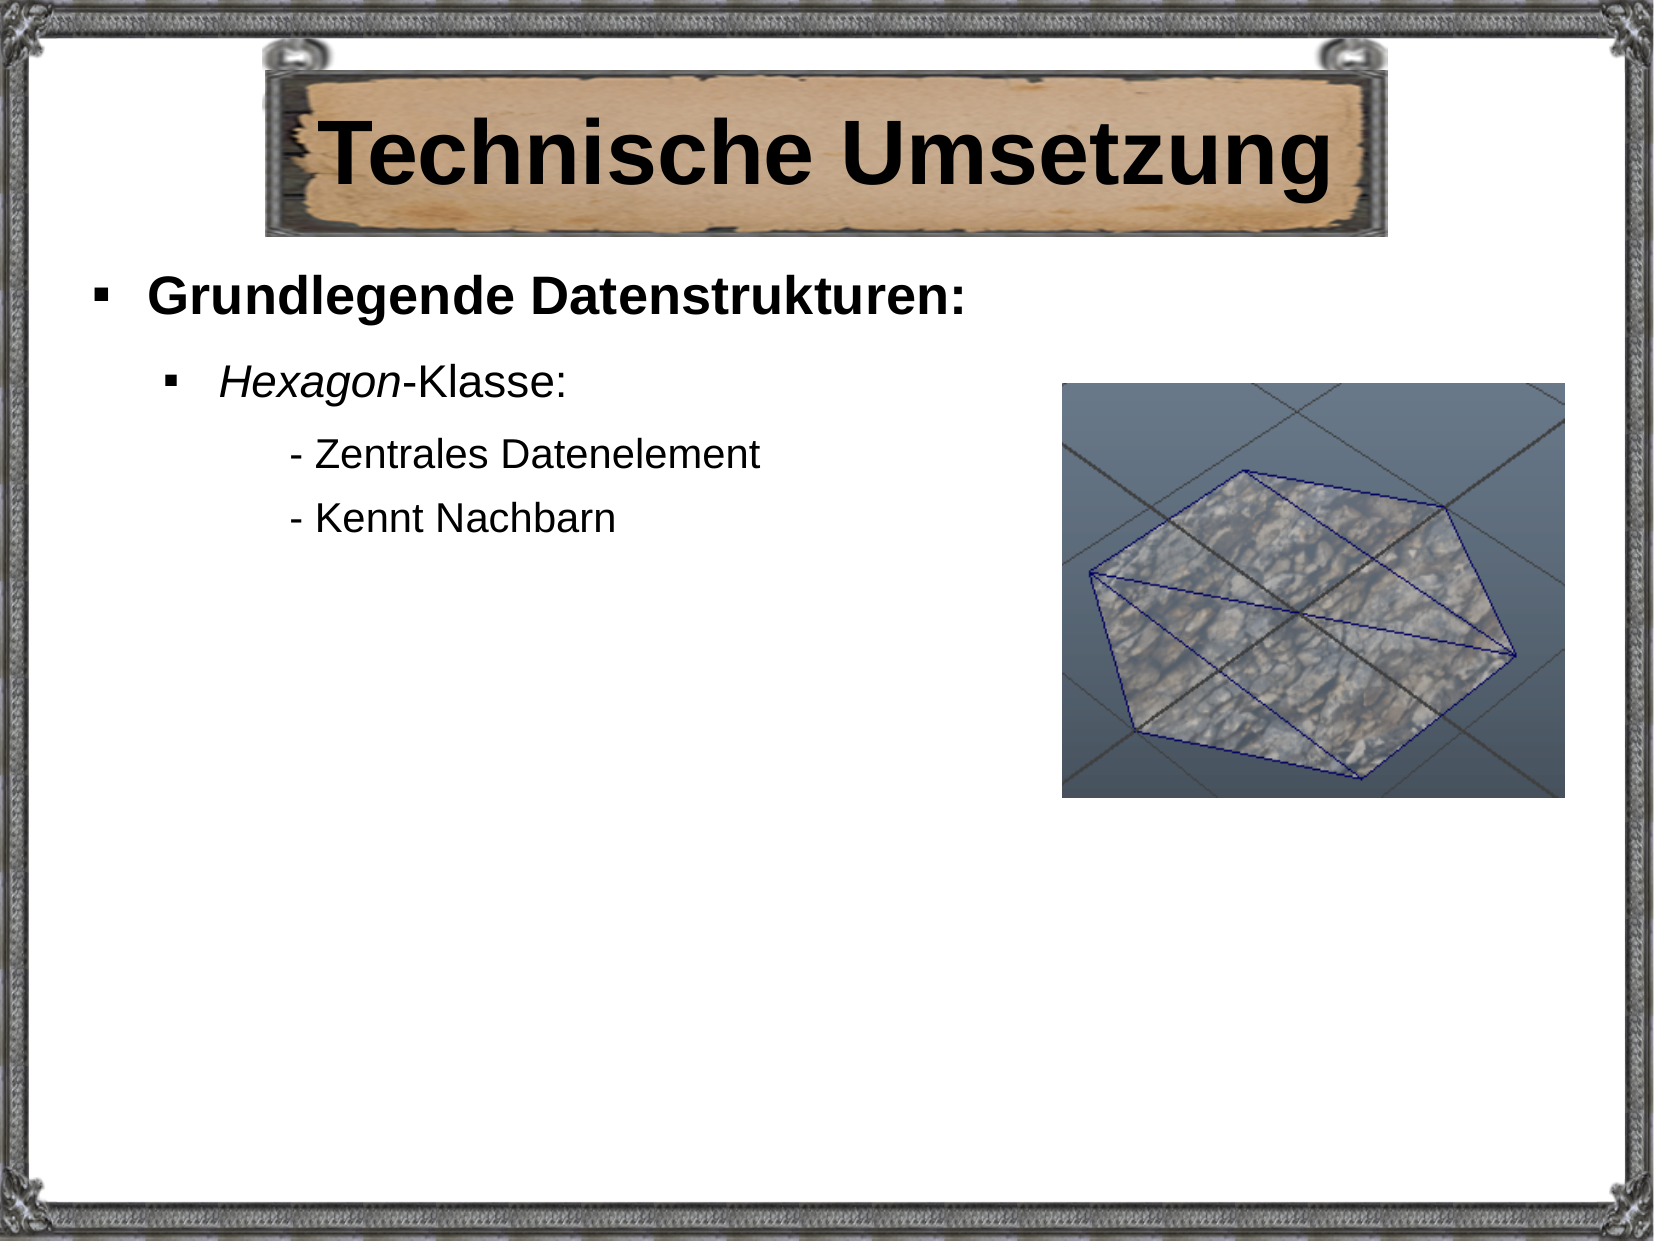

# Technische Umsetzung
Grundlegende Datenstrukturen:
Hexagon-Klasse:
- Zentrales Datenelement
- Kennt Nachbarn